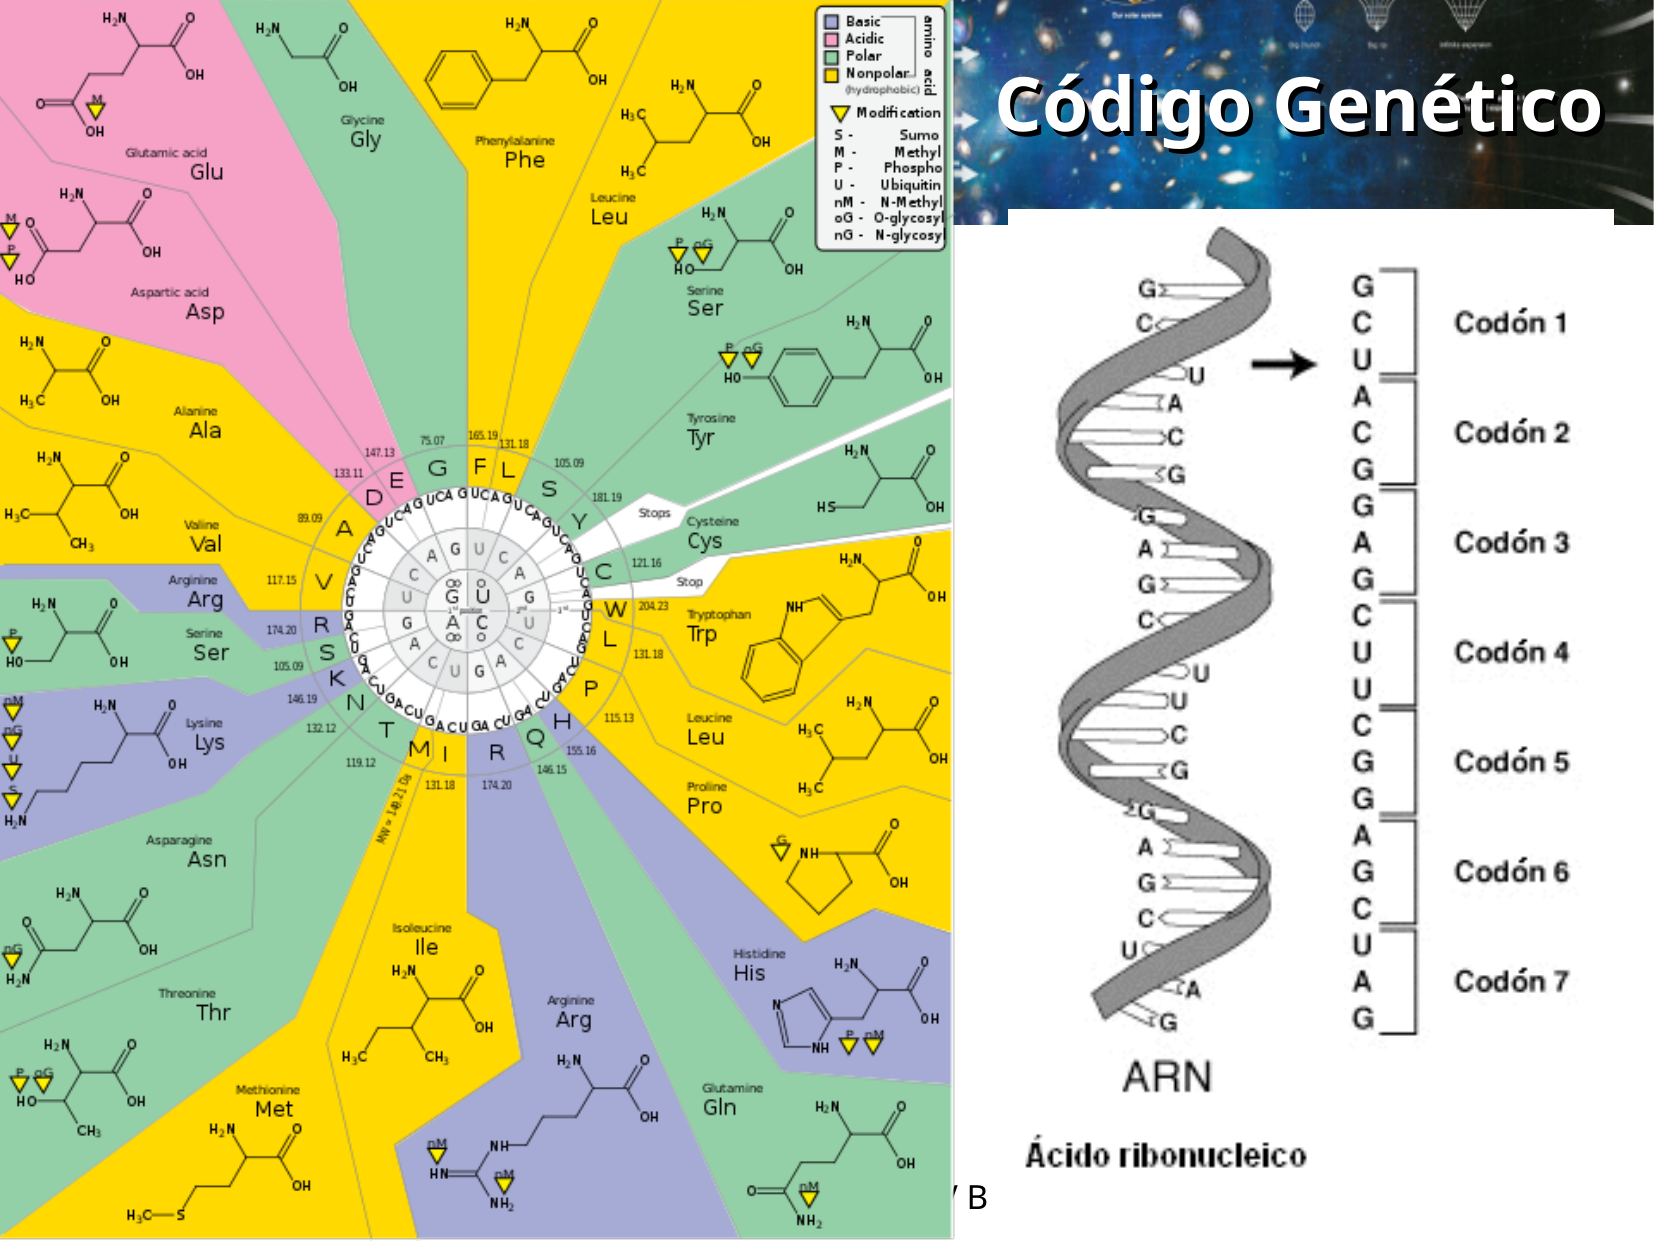

# Código Genético
H. Asorey - Física IV B
66